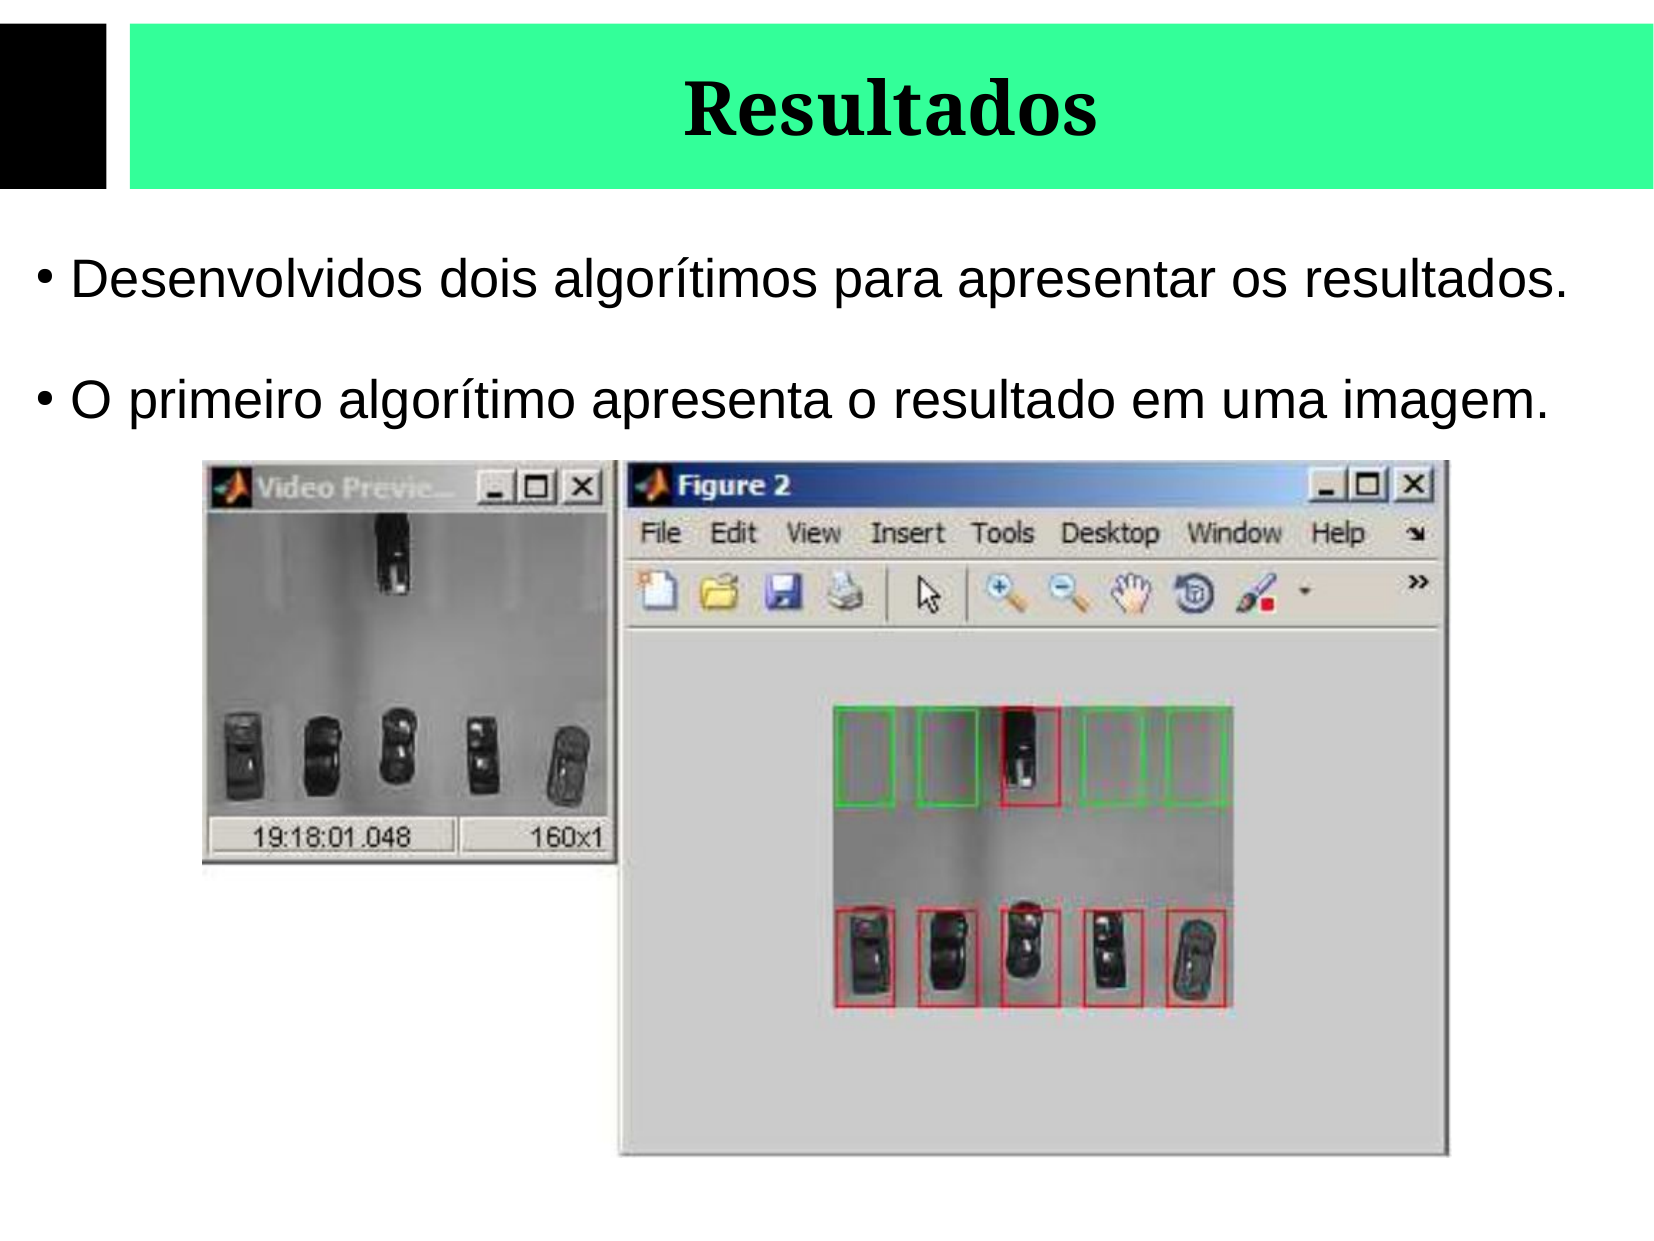

Resultados
# Desenvolvidos dois algorítimos para apresentar os resultados.
O primeiro algorítimo apresenta o resultado em uma imagem.